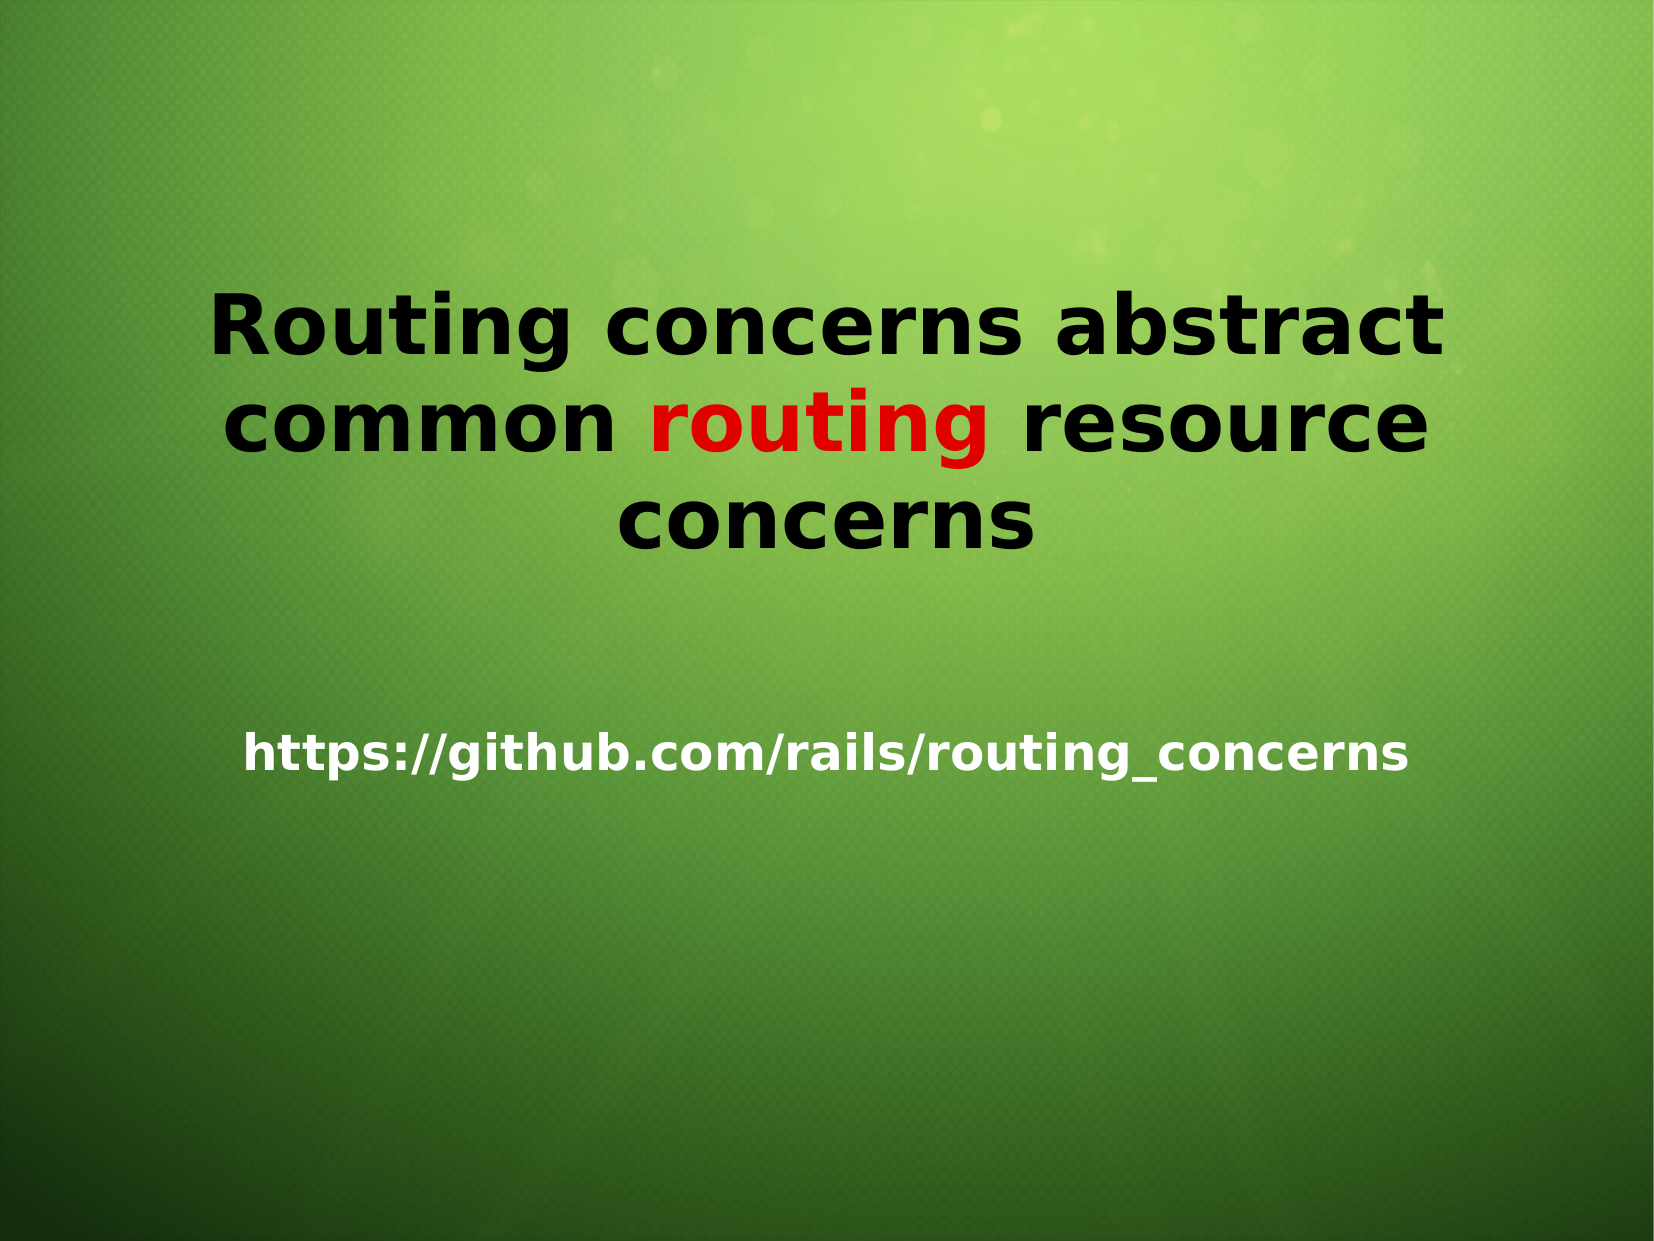

# Routing concerns abstract common routing resource concerns
https://github.com/rails/routing_concerns